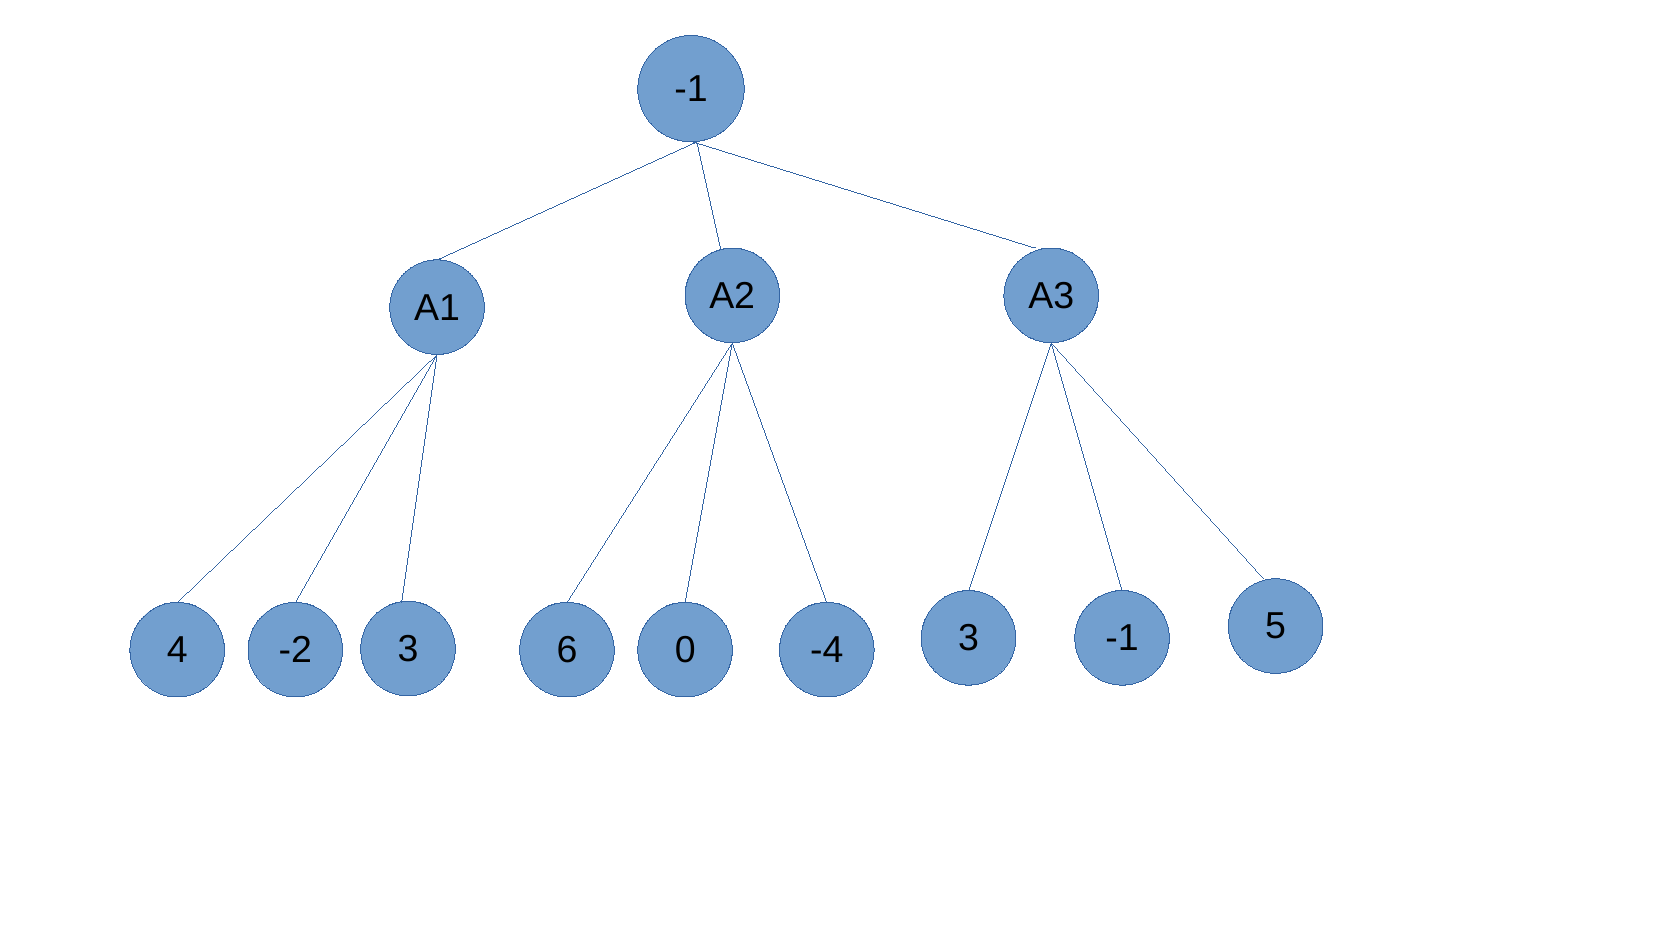

-1
A3
A2
A1
5
3
-1
3
4
-2
6
0
-4